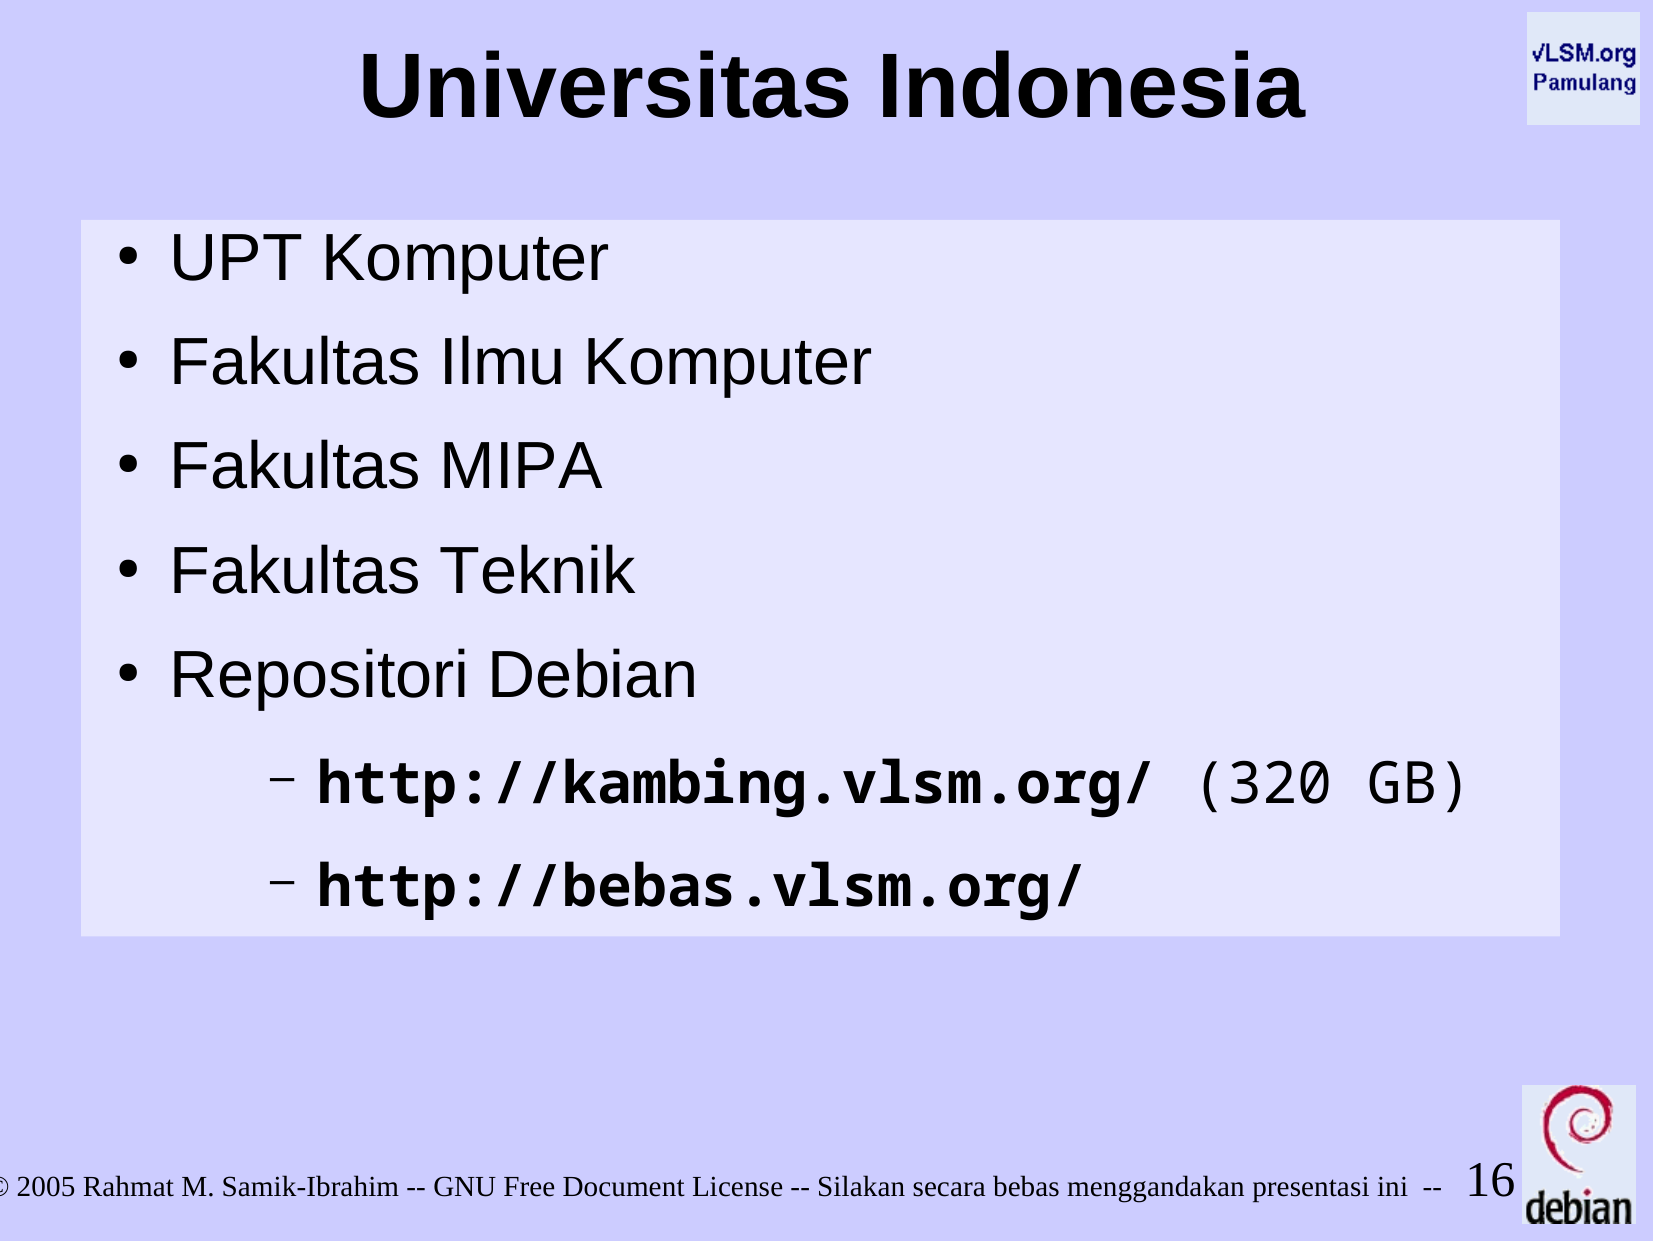

# Universitas Indonesia
UPT Komputer
Fakultas Ilmu Komputer
Fakultas MIPA
Fakultas Teknik
Repositori Debian
http://kambing.vlsm.org/ (320 GB)
http://bebas.vlsm.org/